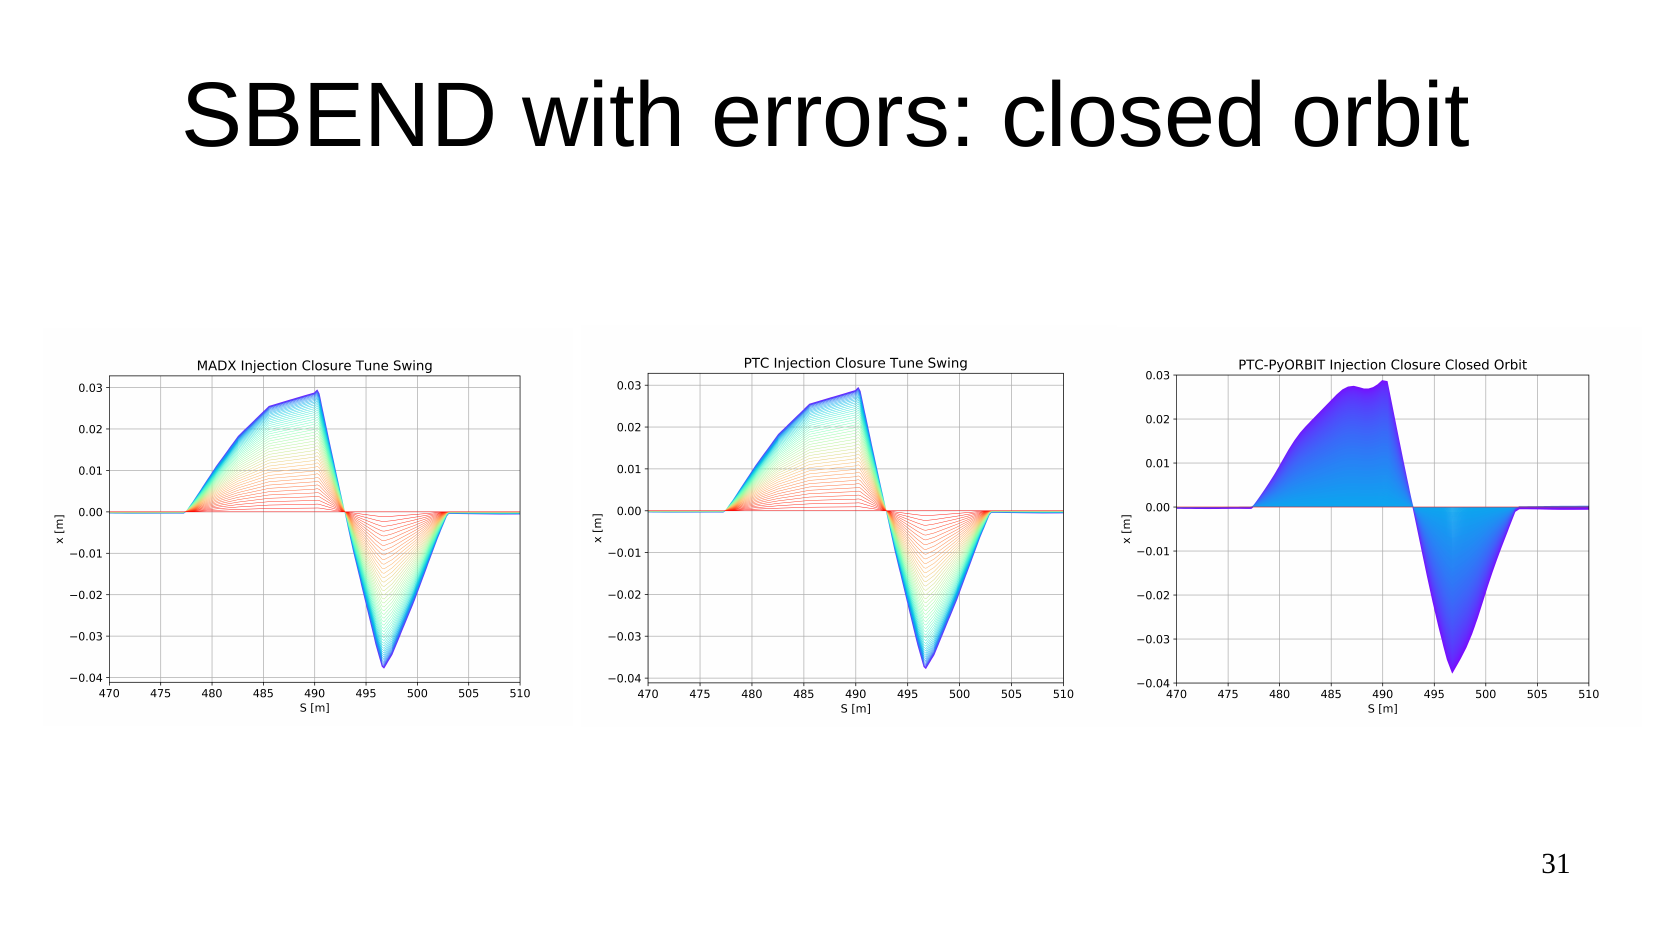

# SBEND with errors: closed orbit
31